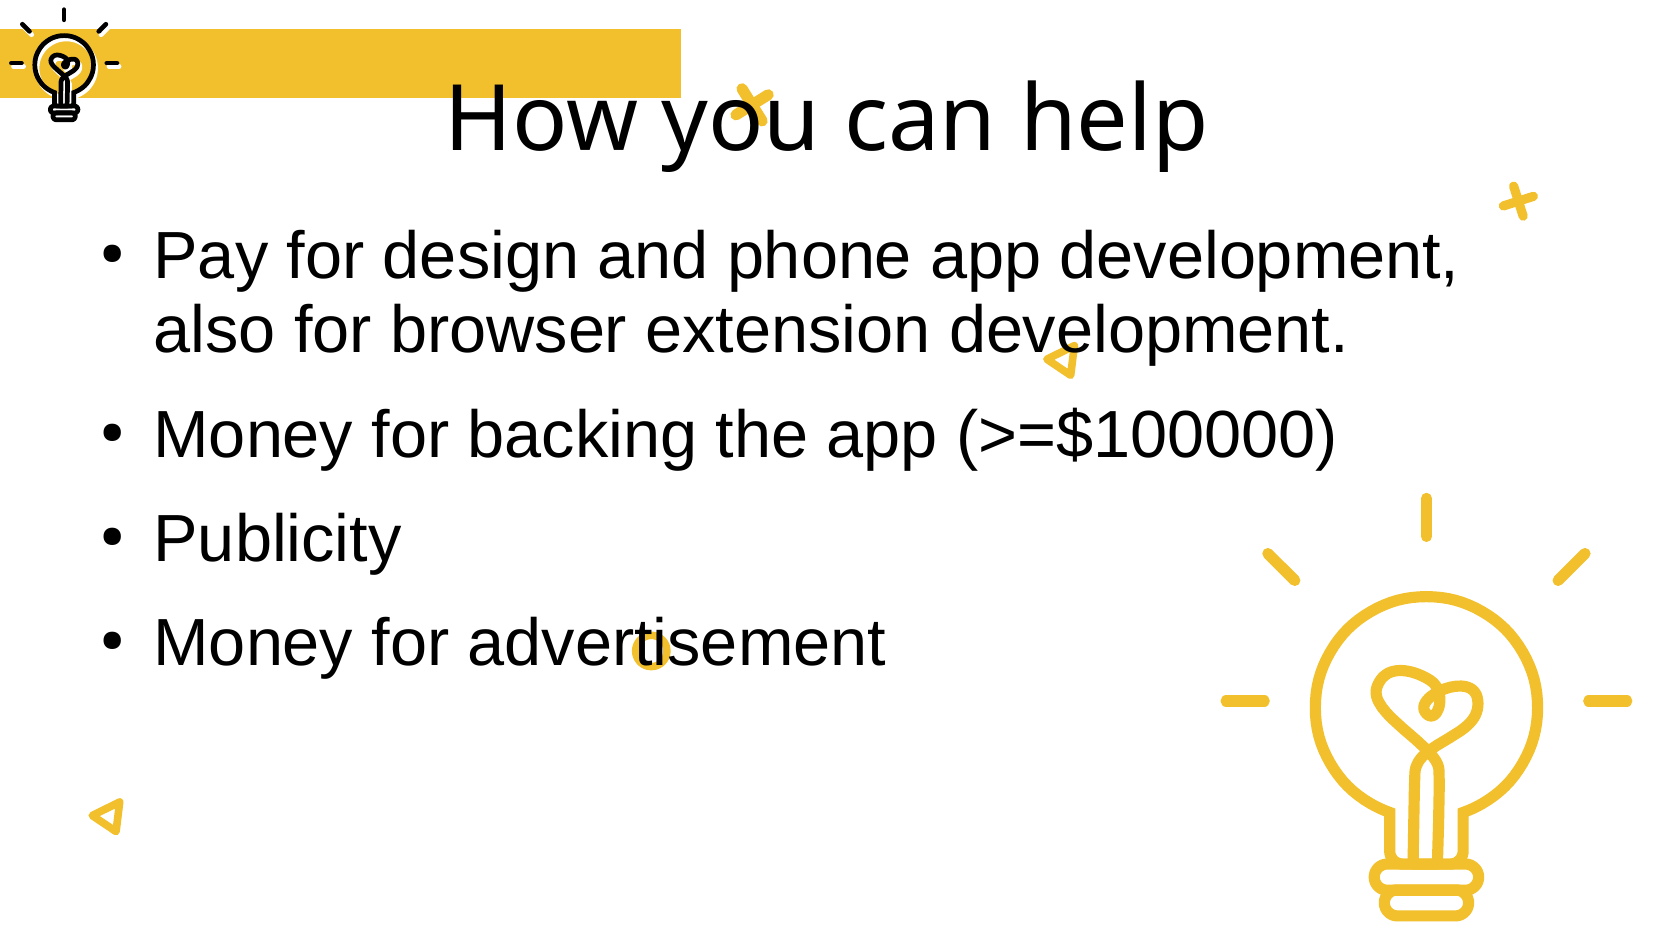

# How you can help
Pay for design and phone app development, also for browser extension development.
Money for backing the app (>=$100000)
Publicity
Money for advertisement